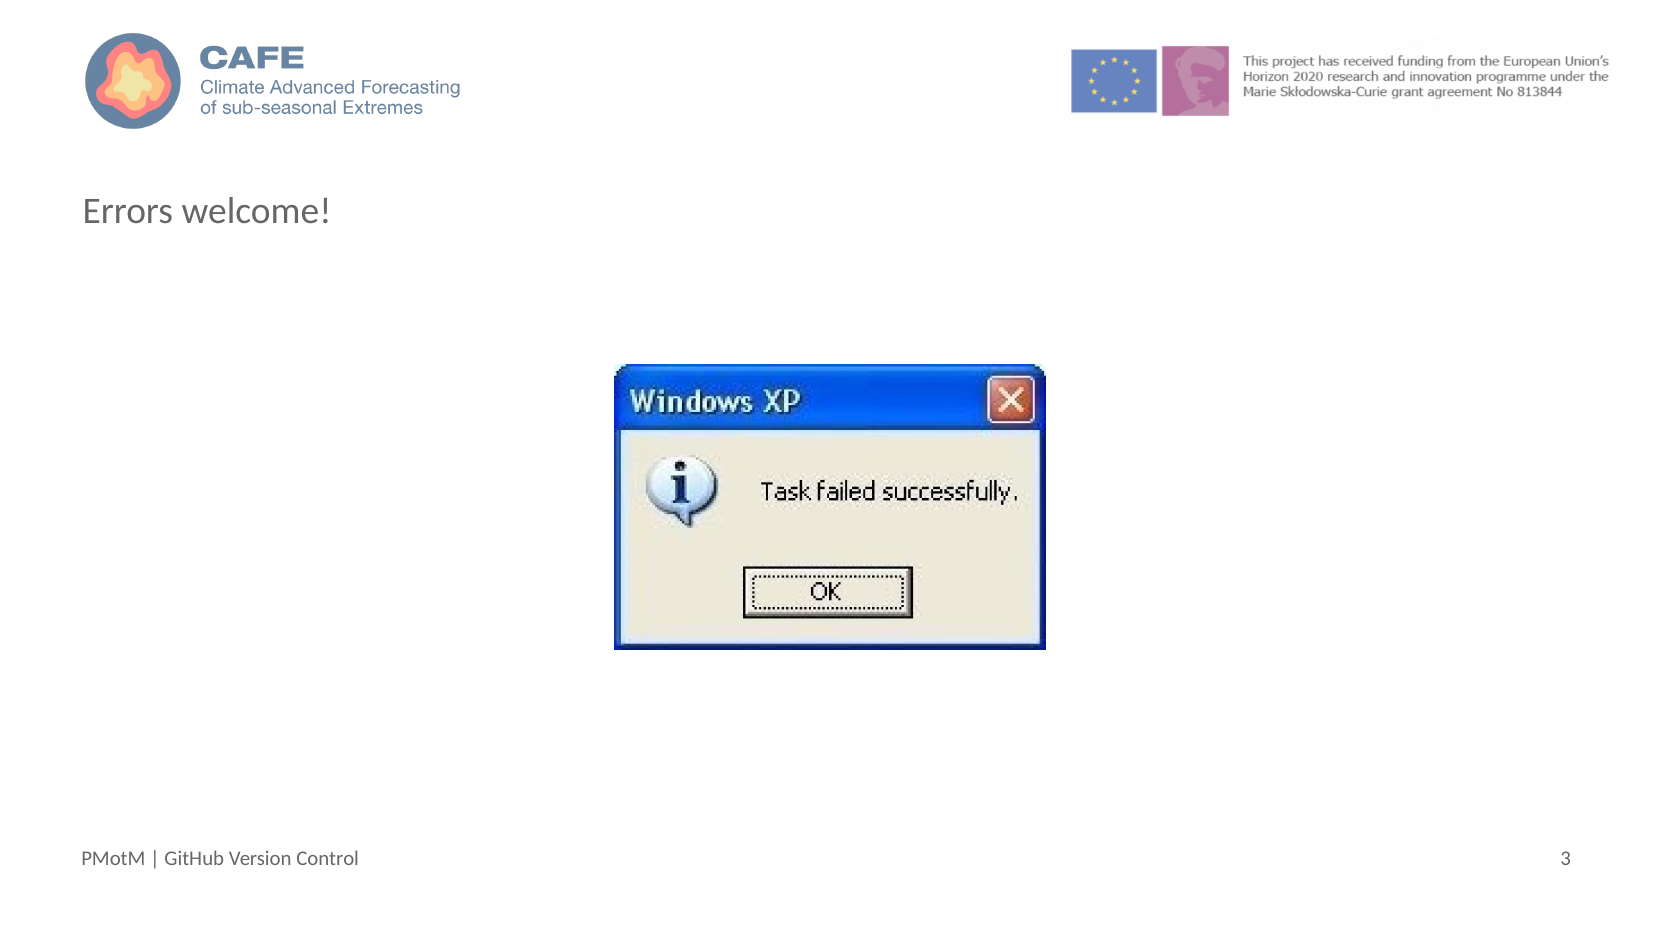

# Errors welcome!
PMotM | GitHub Version Control
3